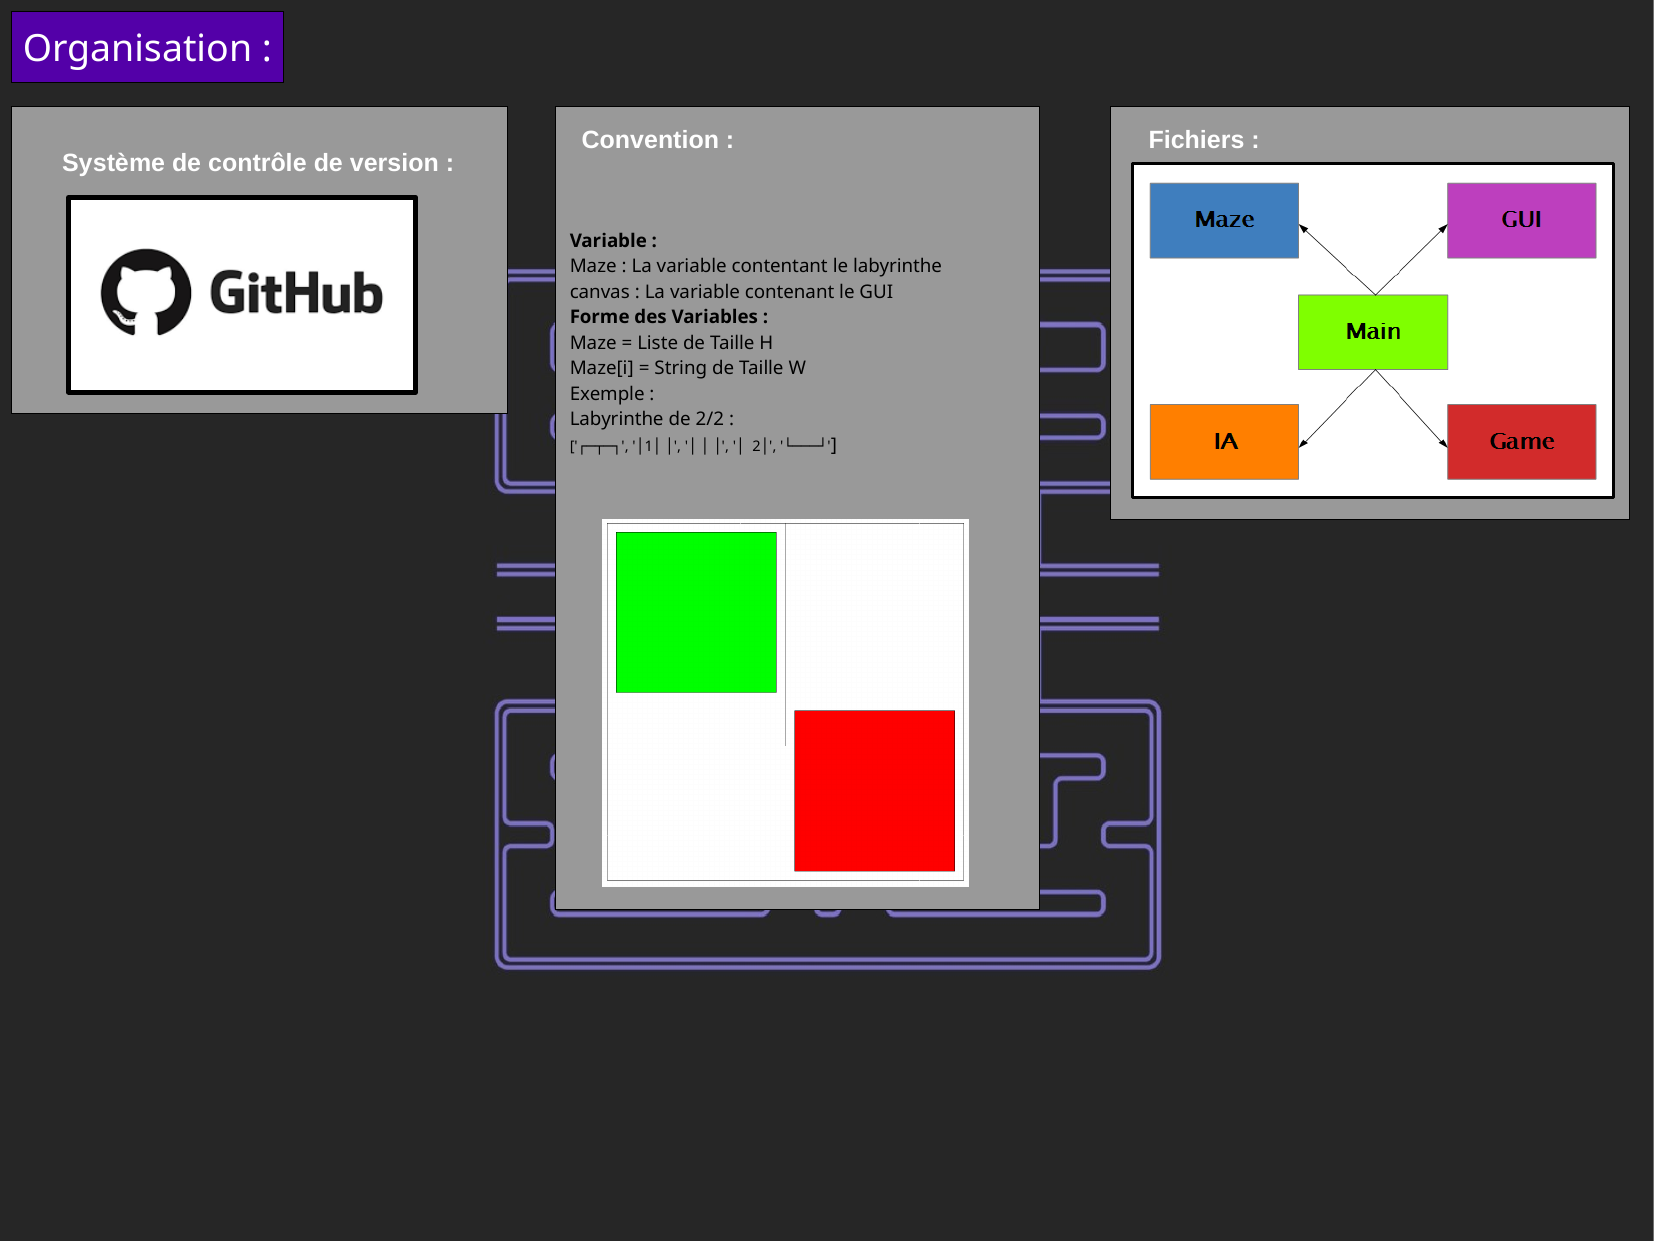

Organisation :
Variable :
Maze : La variable contentant le labyrinthe
canvas : La variable contenant le GUI
Forme des Variables :
Maze = Liste de Taille H
Maze[i] = String de Taille W
Exemple :
Labyrinthe de 2/2 :
['┌─┬─┐', '│1│ │', '│ │ │', '│ 2│', '└───┘']
Convention :
Fichiers :
Système de contrôle de version :